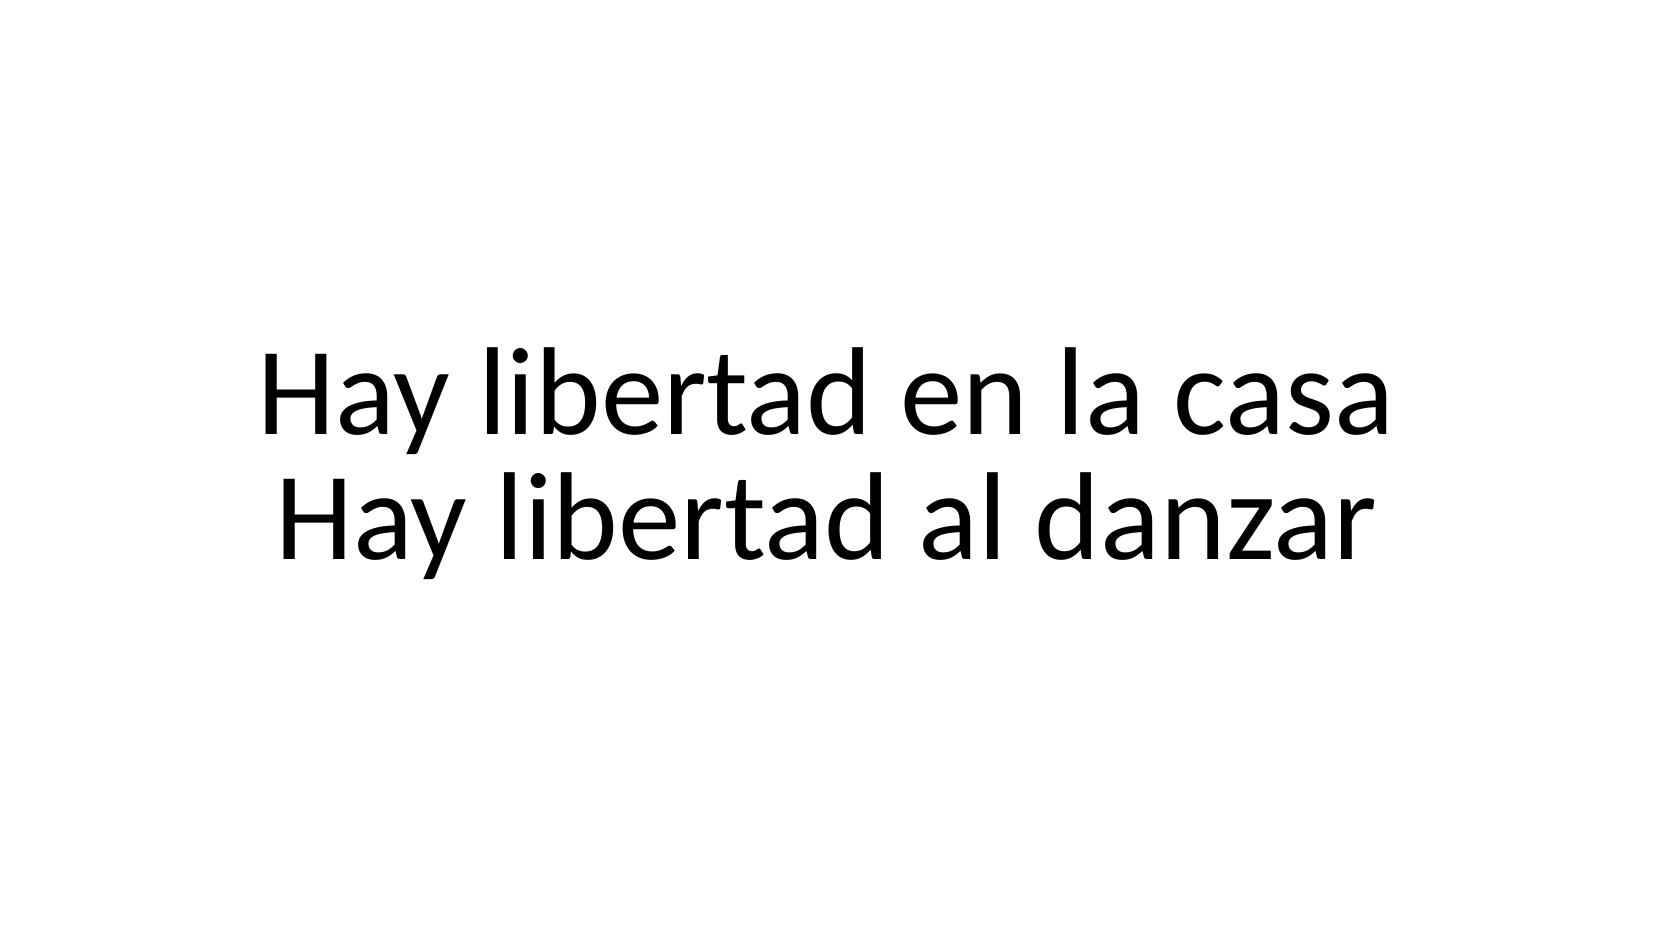

# Hay libertad en la casa Hay libertad al danzar